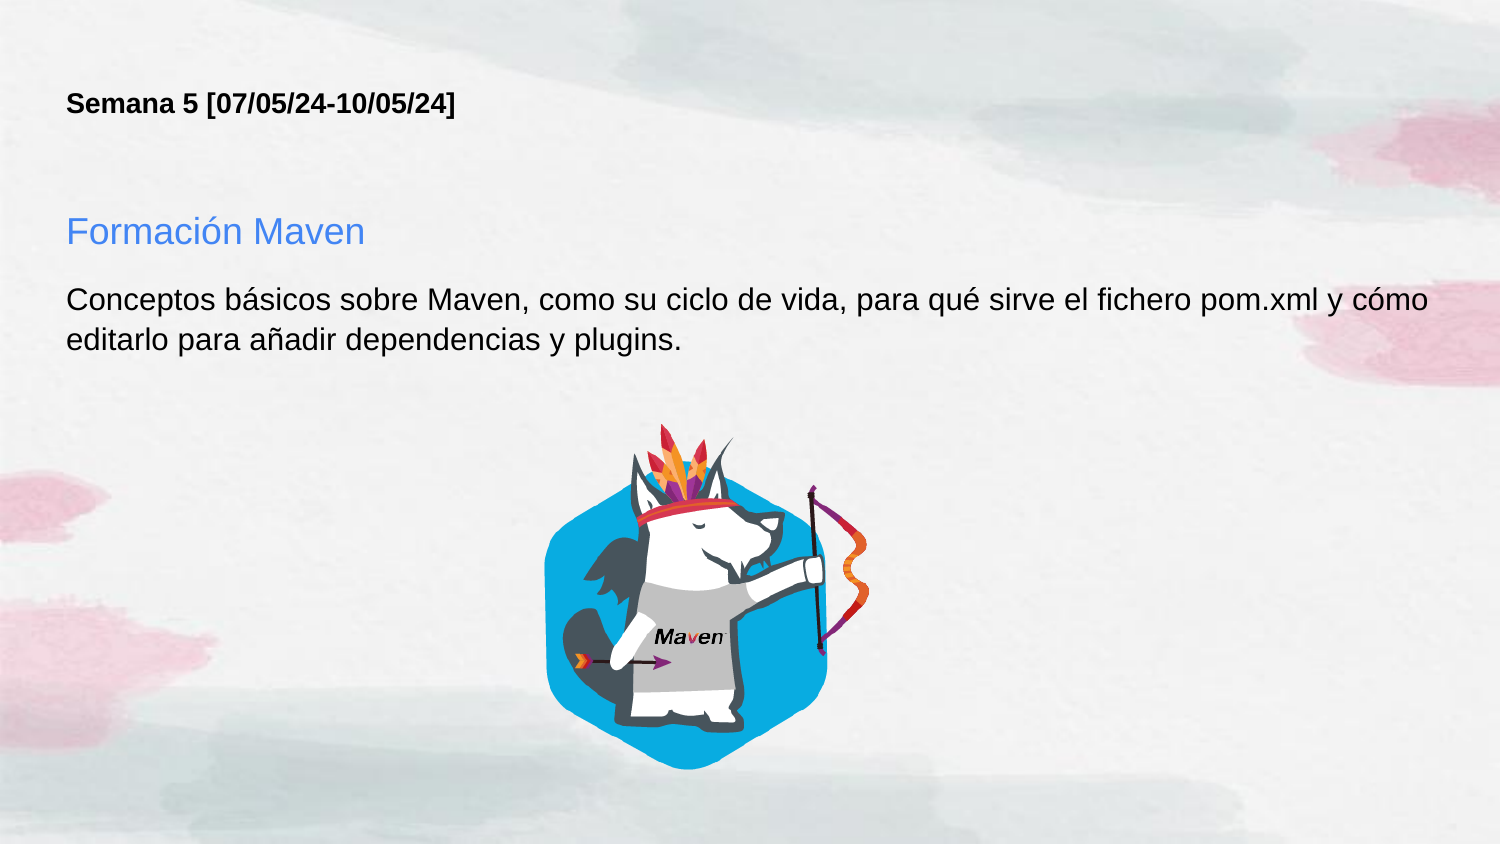

# Semana 5 [07/05/24-10/05/24]
Formación Maven
Conceptos básicos sobre Maven, como su ciclo de vida, para qué sirve el fichero pom.xml y cómo editarlo para añadir dependencias y plugins.